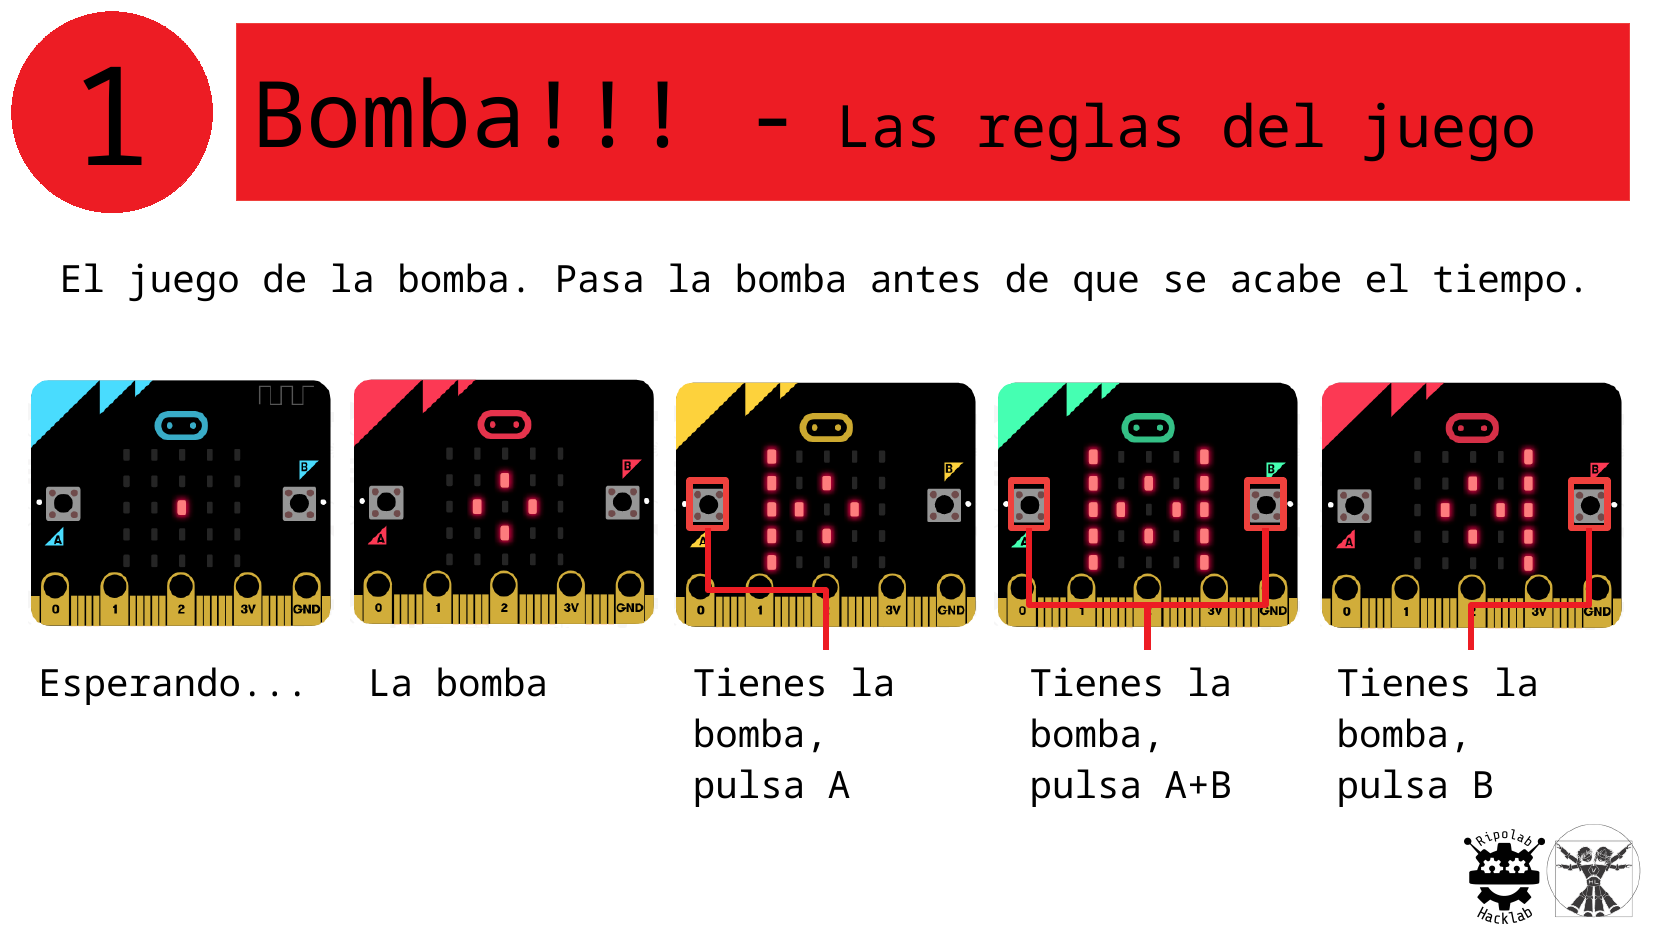

1
Bomba!!! - Las reglas del juego
El juego de la bomba. Pasa la bomba antes de que se acabe el tiempo.
Esperando...
La bomba
Tienes la bomba, pulsa A
Tienes la bomba, pulsa A+B
Tienes la bomba, pulsa B